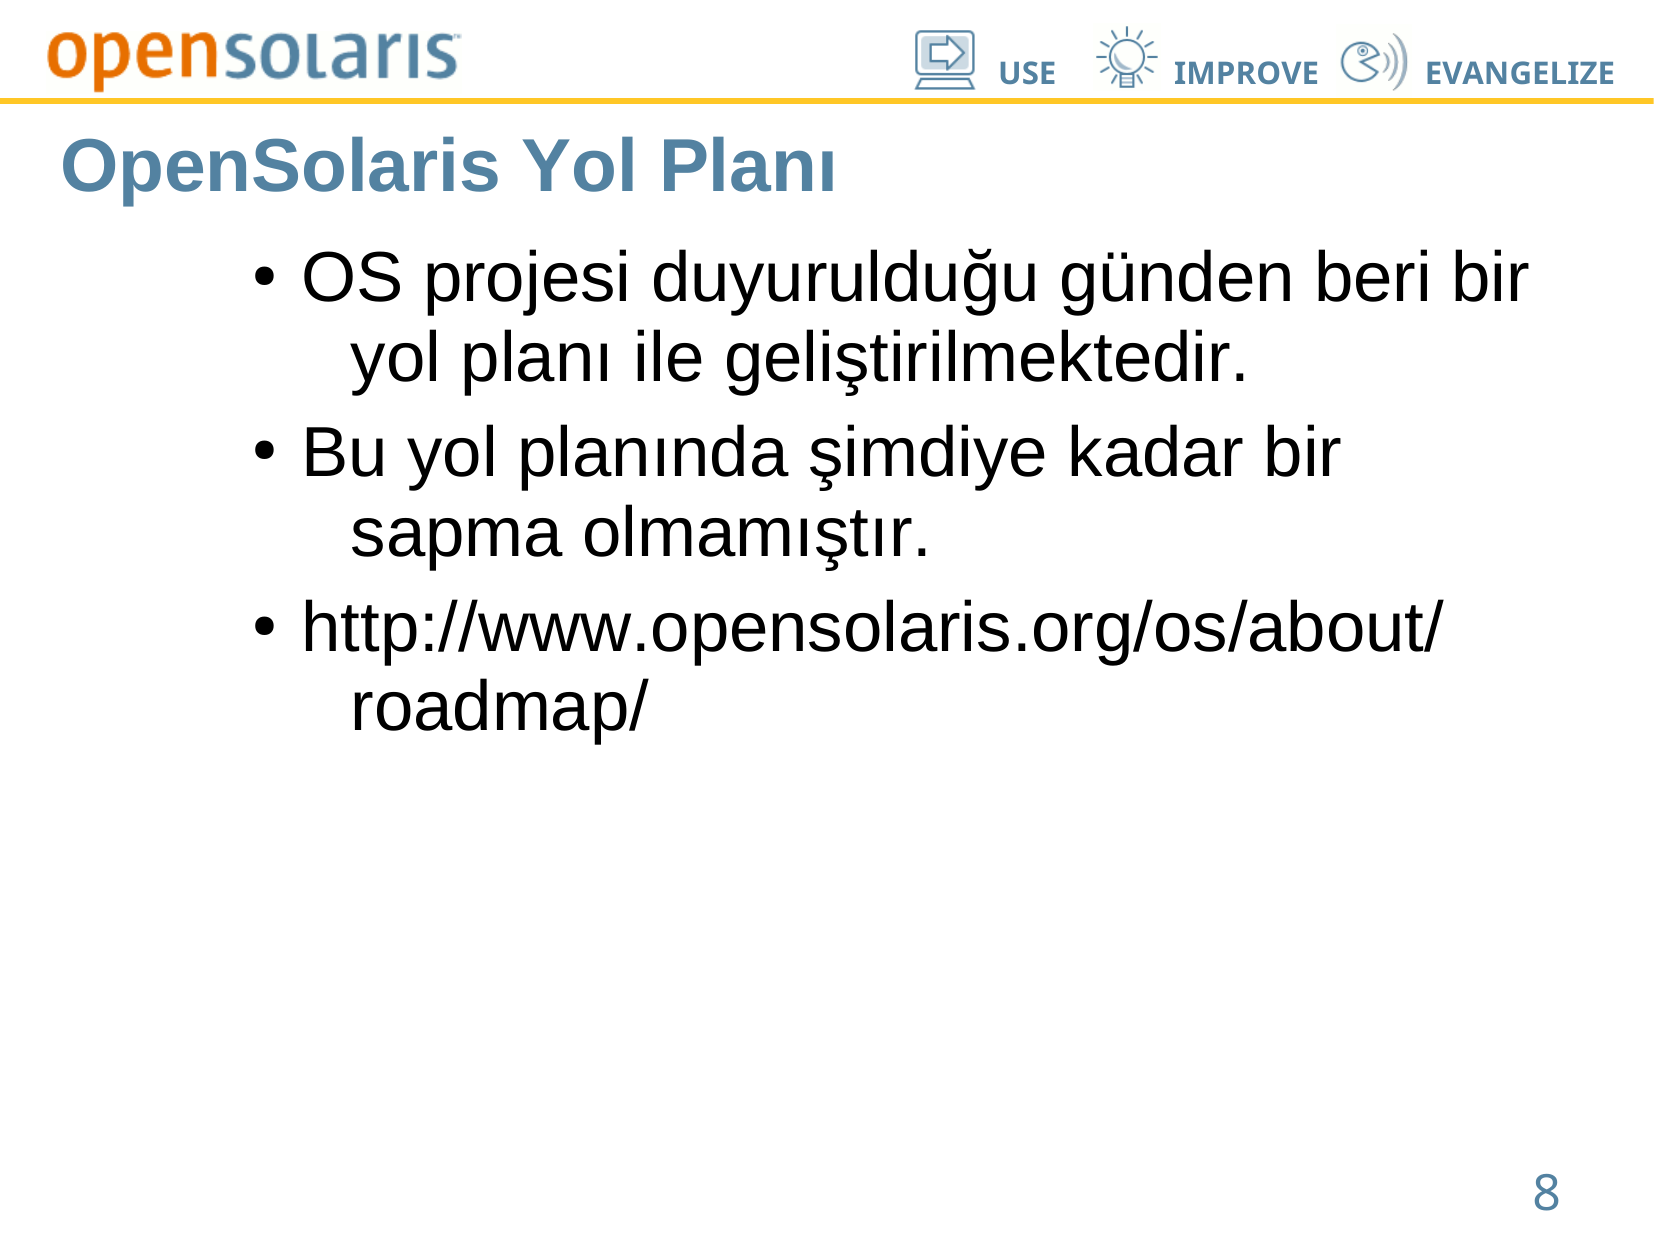

# OpenSolaris Yol Planı
OS projesi duyurulduğu günden beri bir yol planı ile geliştirilmektedir.
Bu yol planında şimdiye kadar bir sapma olmamıştır.
http://www.opensolaris.org/os/about/roadmap/